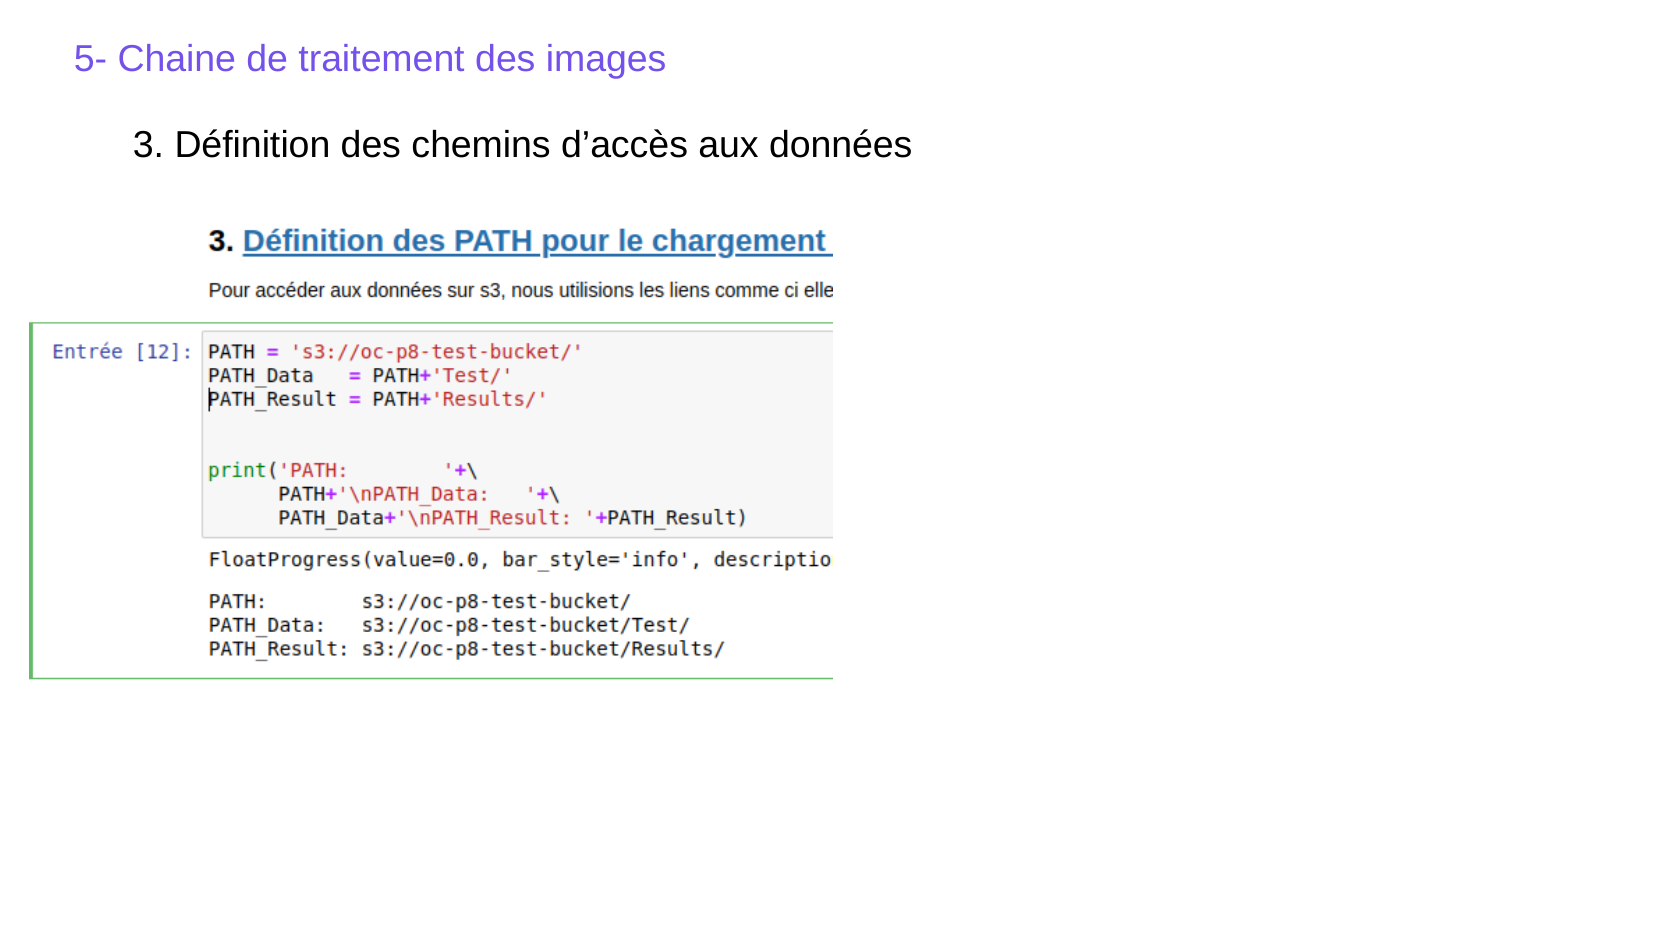

5- Chaine de traitement des images
3. Définition des chemins d’accès aux données